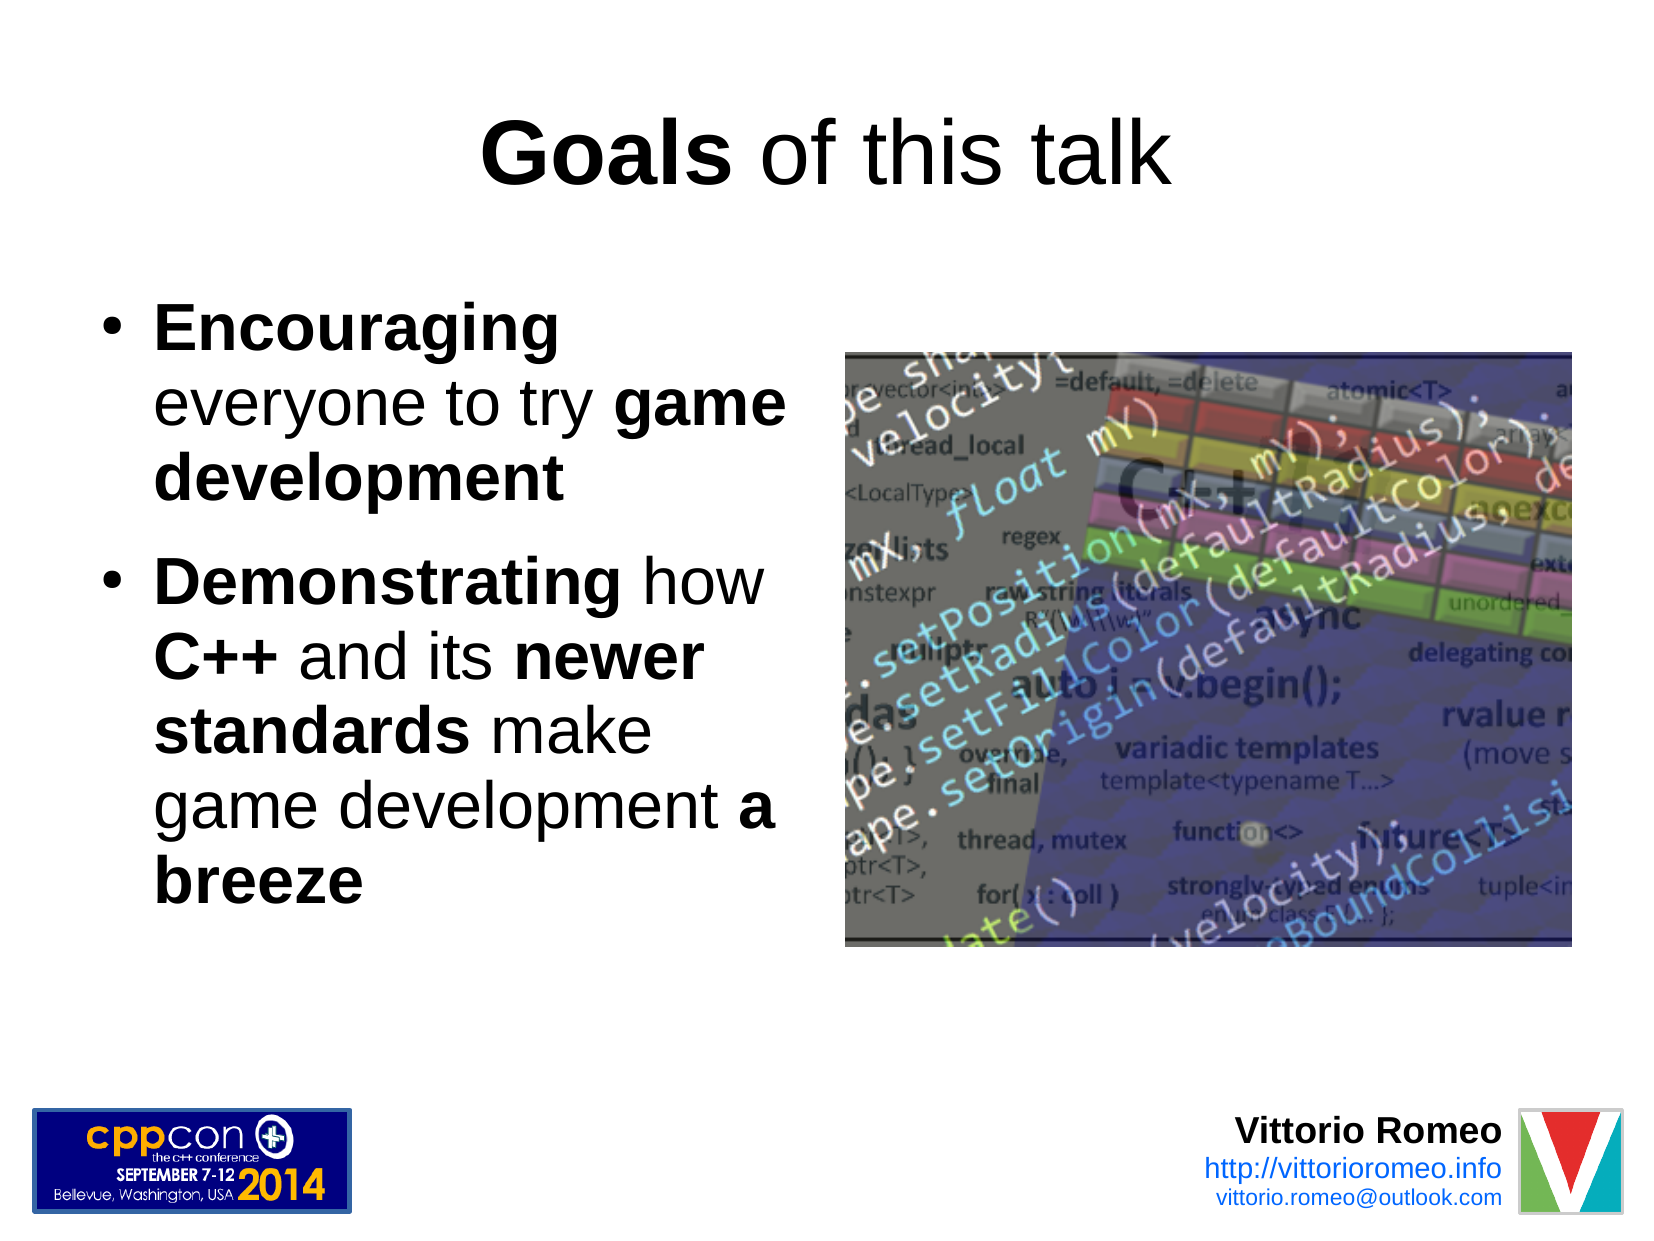

# Goals of this talk
Encouraging everyone to try game development
Demonstrating how C++ and its newer standards make game development a breeze